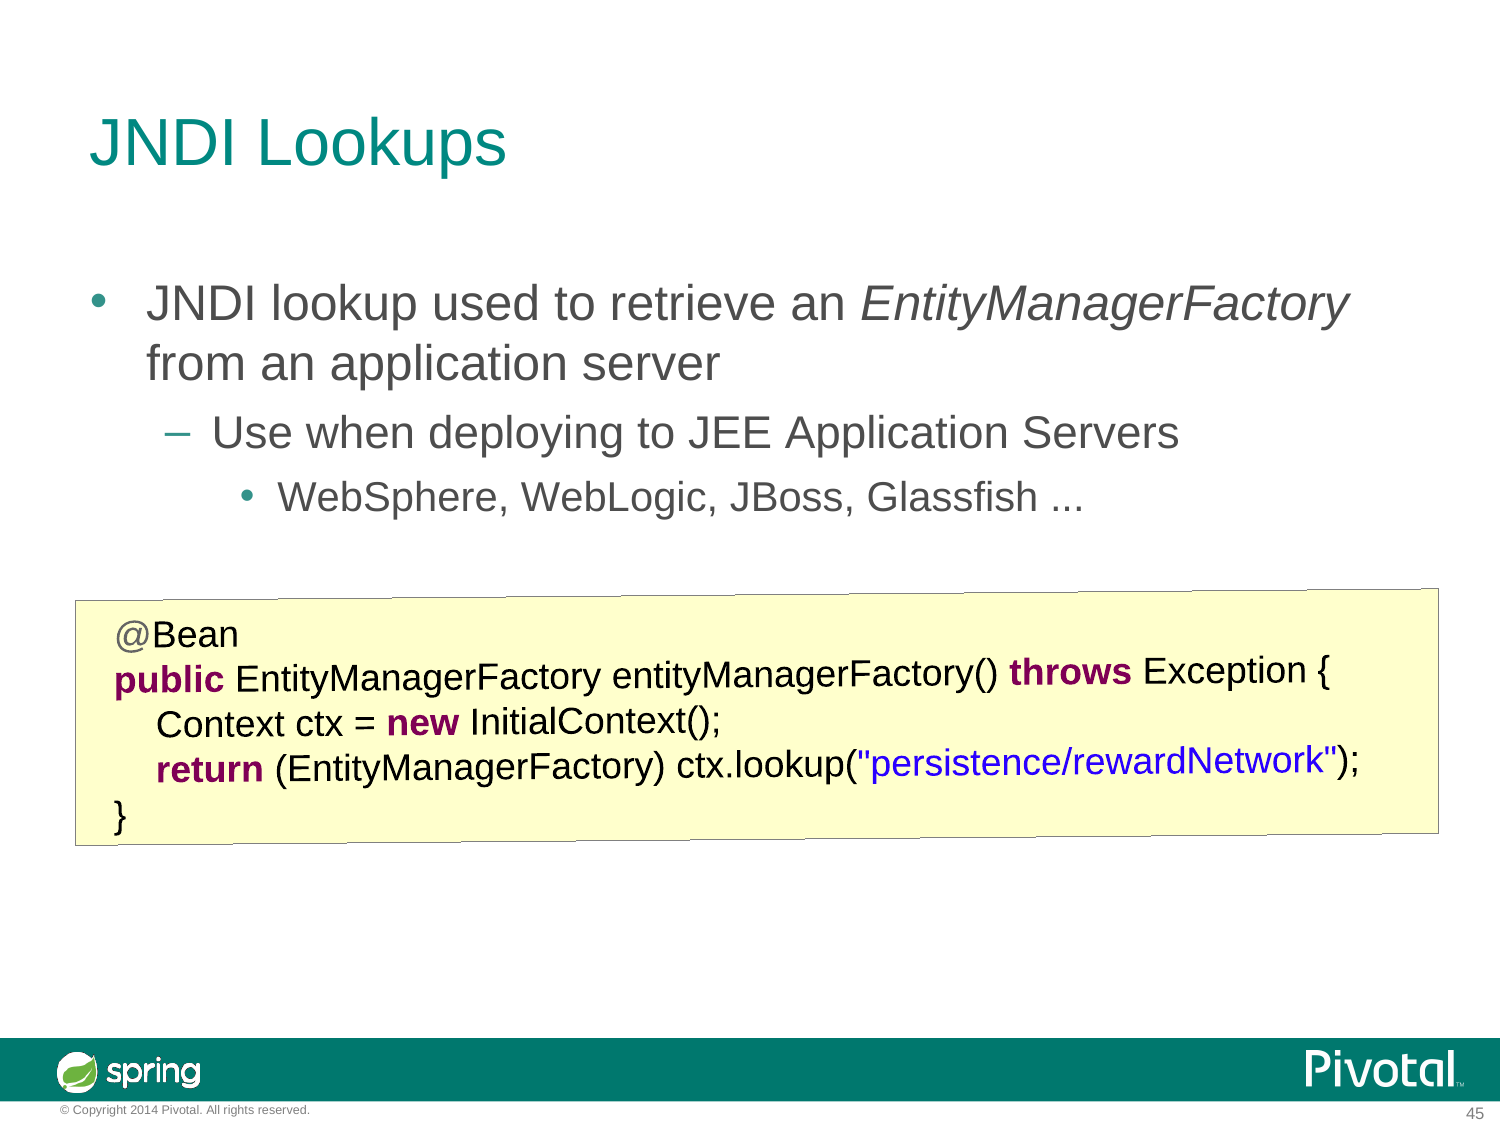

# JNDI Lookups
JNDI lookup used to retrieve an EntityManagerFactory from an application server
Use when deploying to JEE Application Servers
WebSphere, WebLogic, JBoss, Glassfish ...
 @Bean
 public EntityManagerFactory entityManagerFactory() throws Exception {
 Context ctx = new InitialContext();
 return (EntityManagerFactory) ctx.lookup("persistence/rewardNetwork");
 }